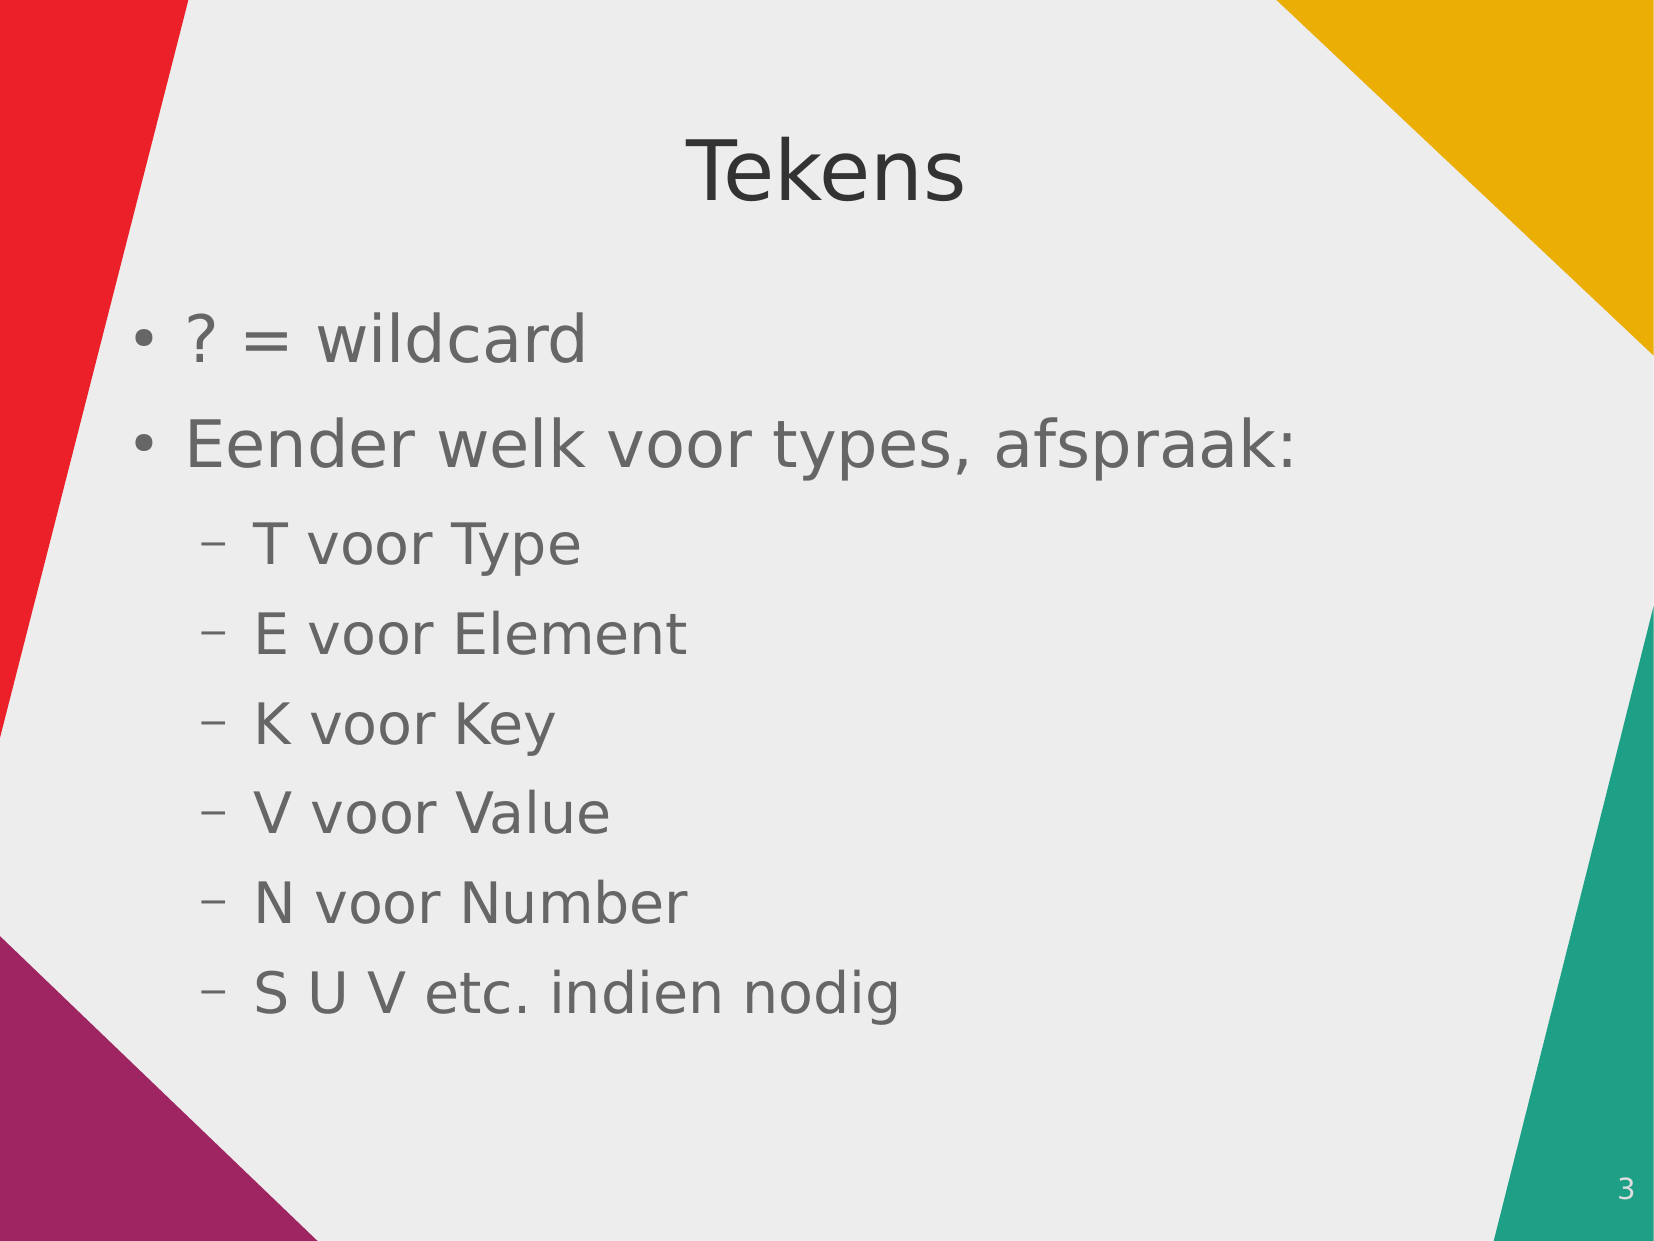

# Tekens
? = wildcard
Eender welk voor types, afspraak:
T voor Type
E voor Element
K voor Key
V voor Value
N voor Number
S U V etc. indien nodig
3